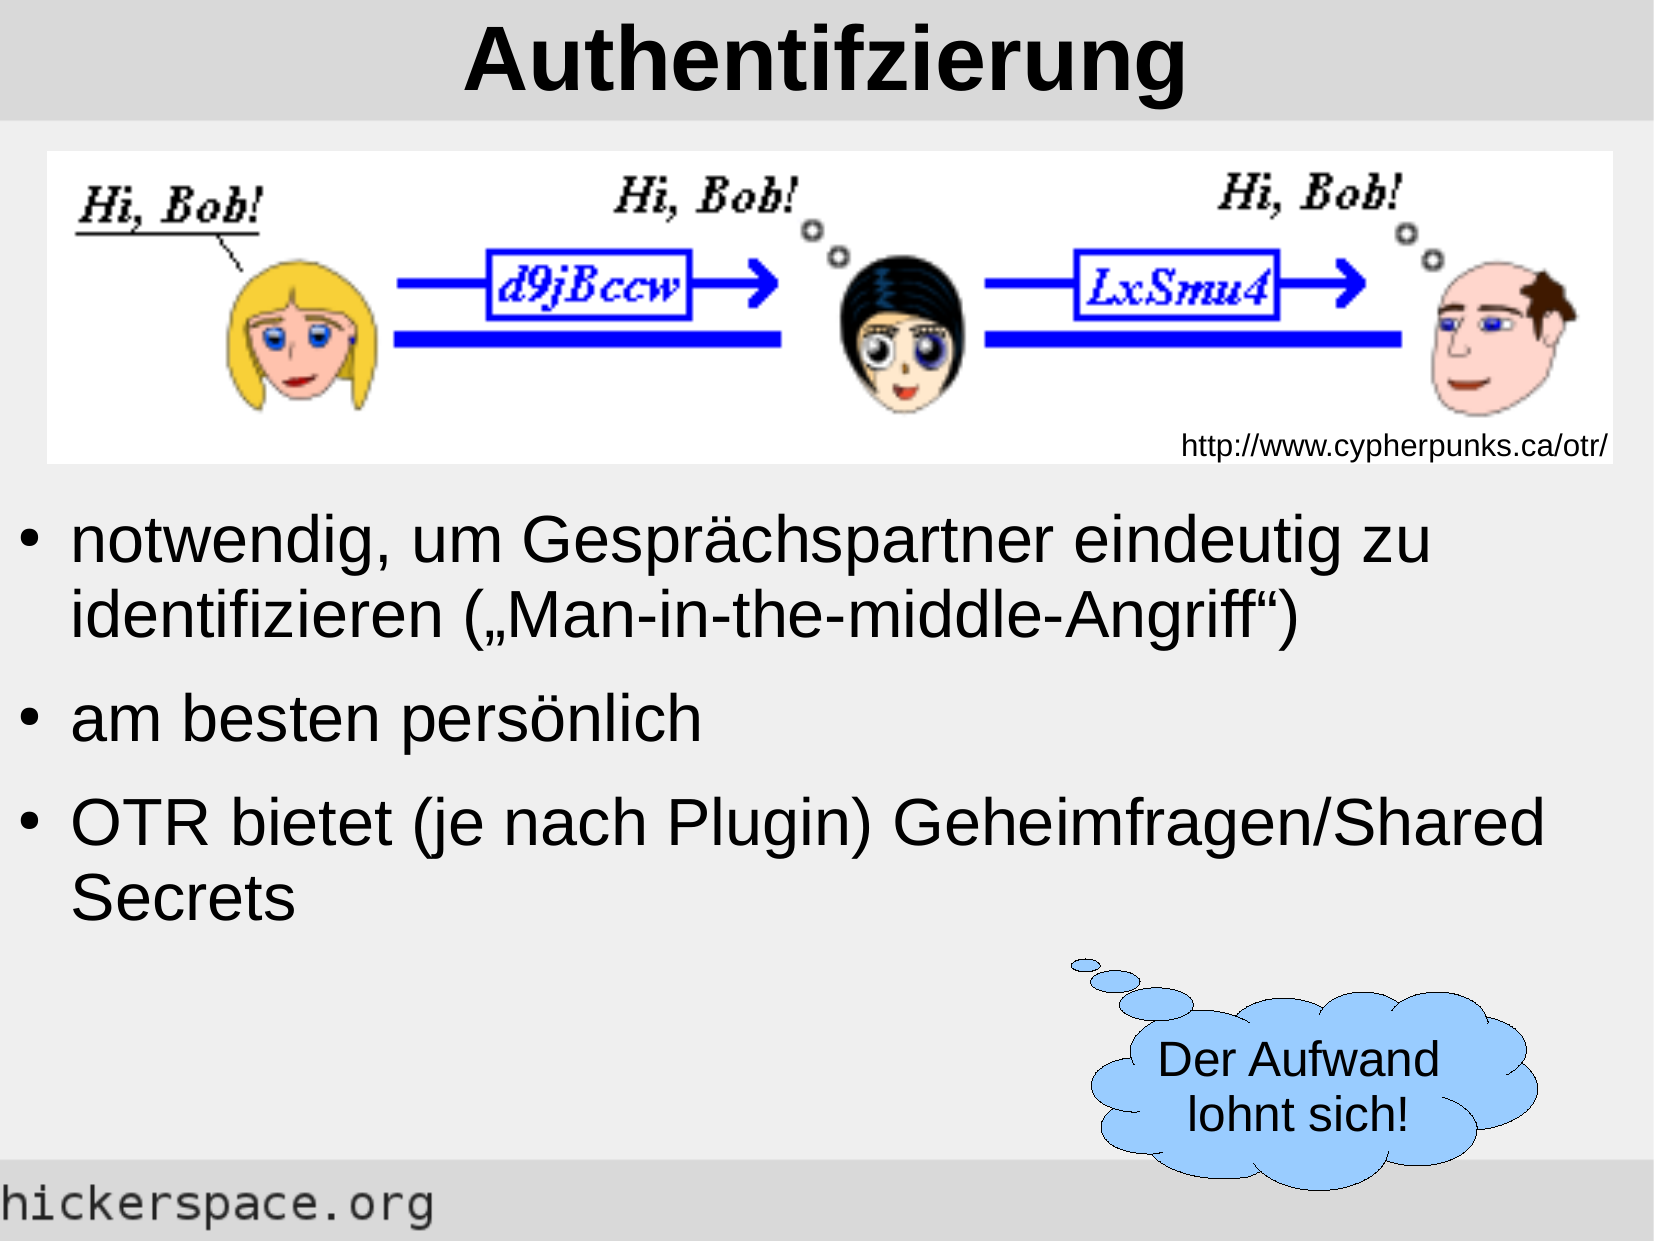

# Authentifzierung
http://www.cypherpunks.ca/otr/
notwendig, um Gesprächspartner eindeutig zu identifizieren („Man-in-the-middle-Angriff“)
am besten persönlich
OTR bietet (je nach Plugin) Geheimfragen/Shared Secrets
Der Aufwand
lohnt sich!